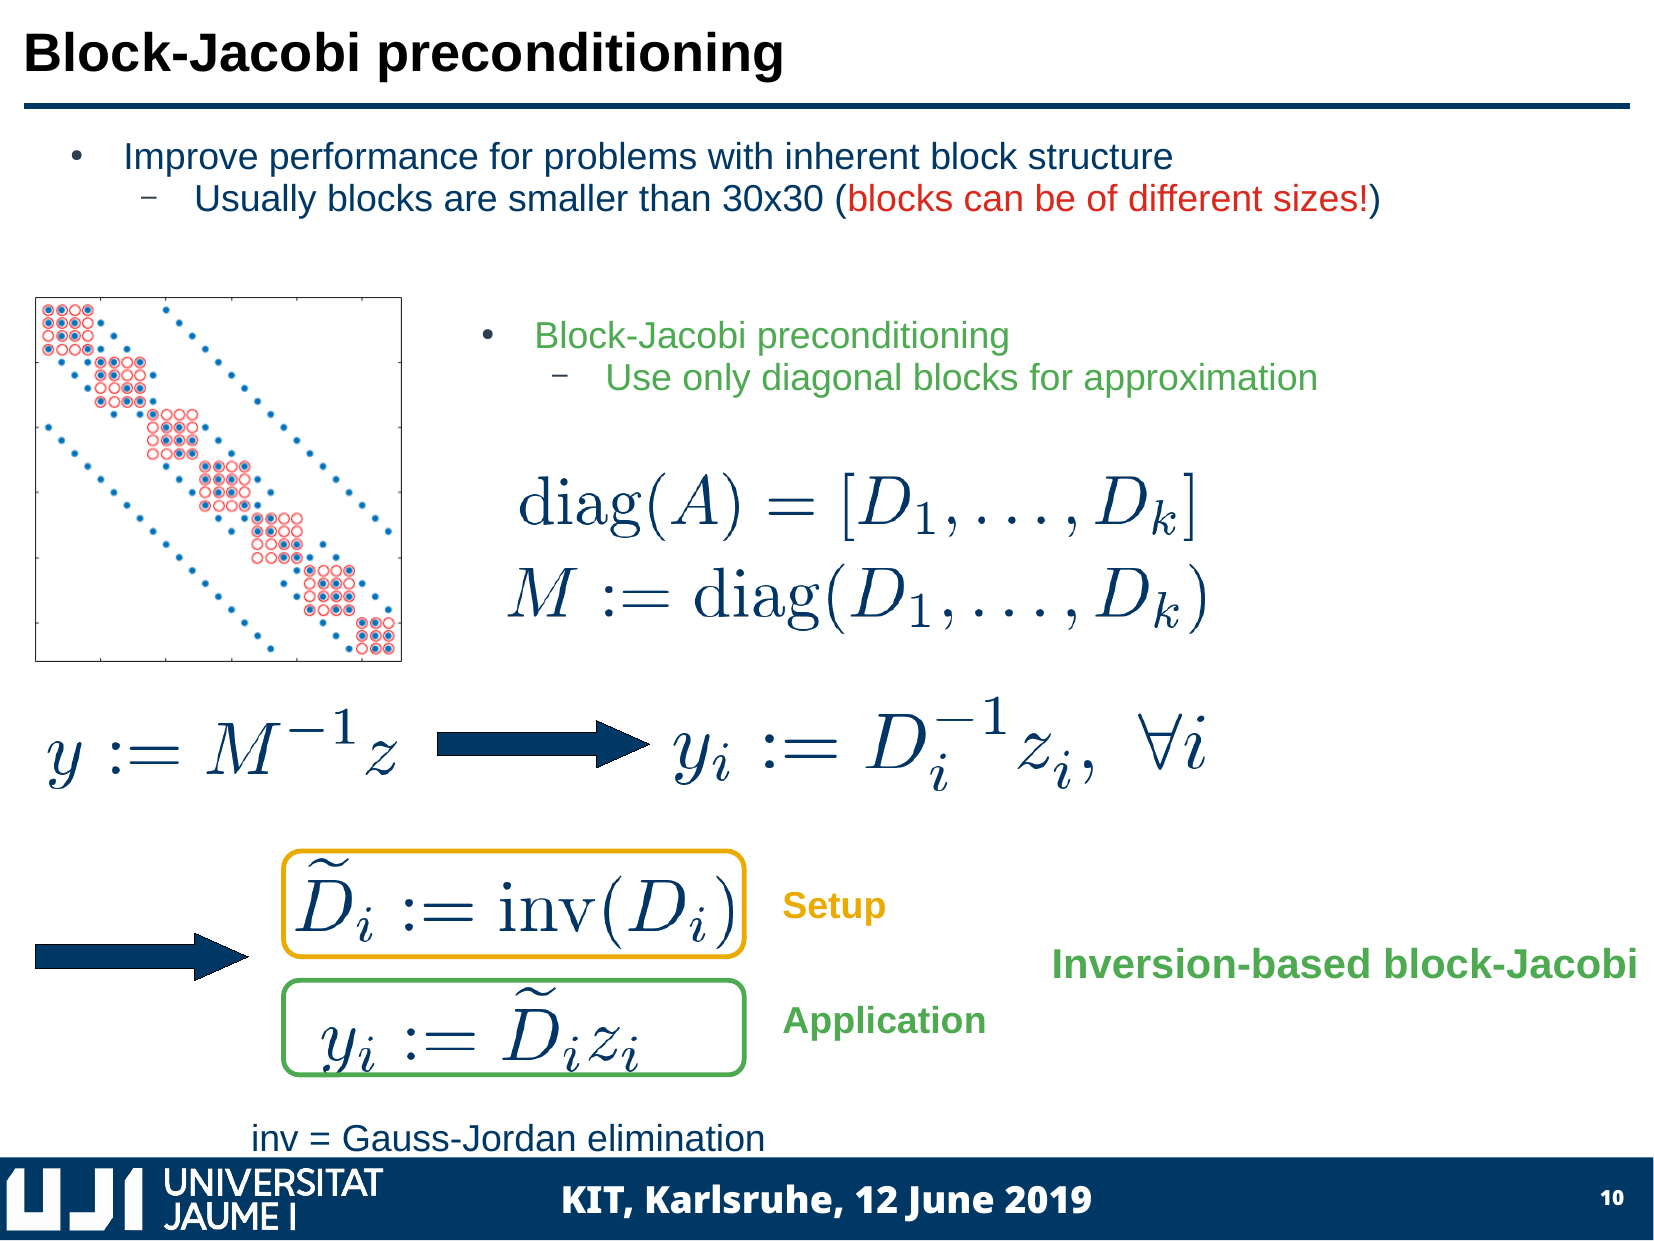

# Block-Jacobi preconditioning
Improve performance for problems with inherent block structure
Usually blocks are smaller than 30x30 (blocks can be of different sizes!)
Block-Jacobi preconditioning
Use only diagonal blocks for approximation
Setup
Inversion-based block-Jacobi
Application
inv = Gauss-Jordan elimination
KIT, Karlsruhe, 12 June 2019
10